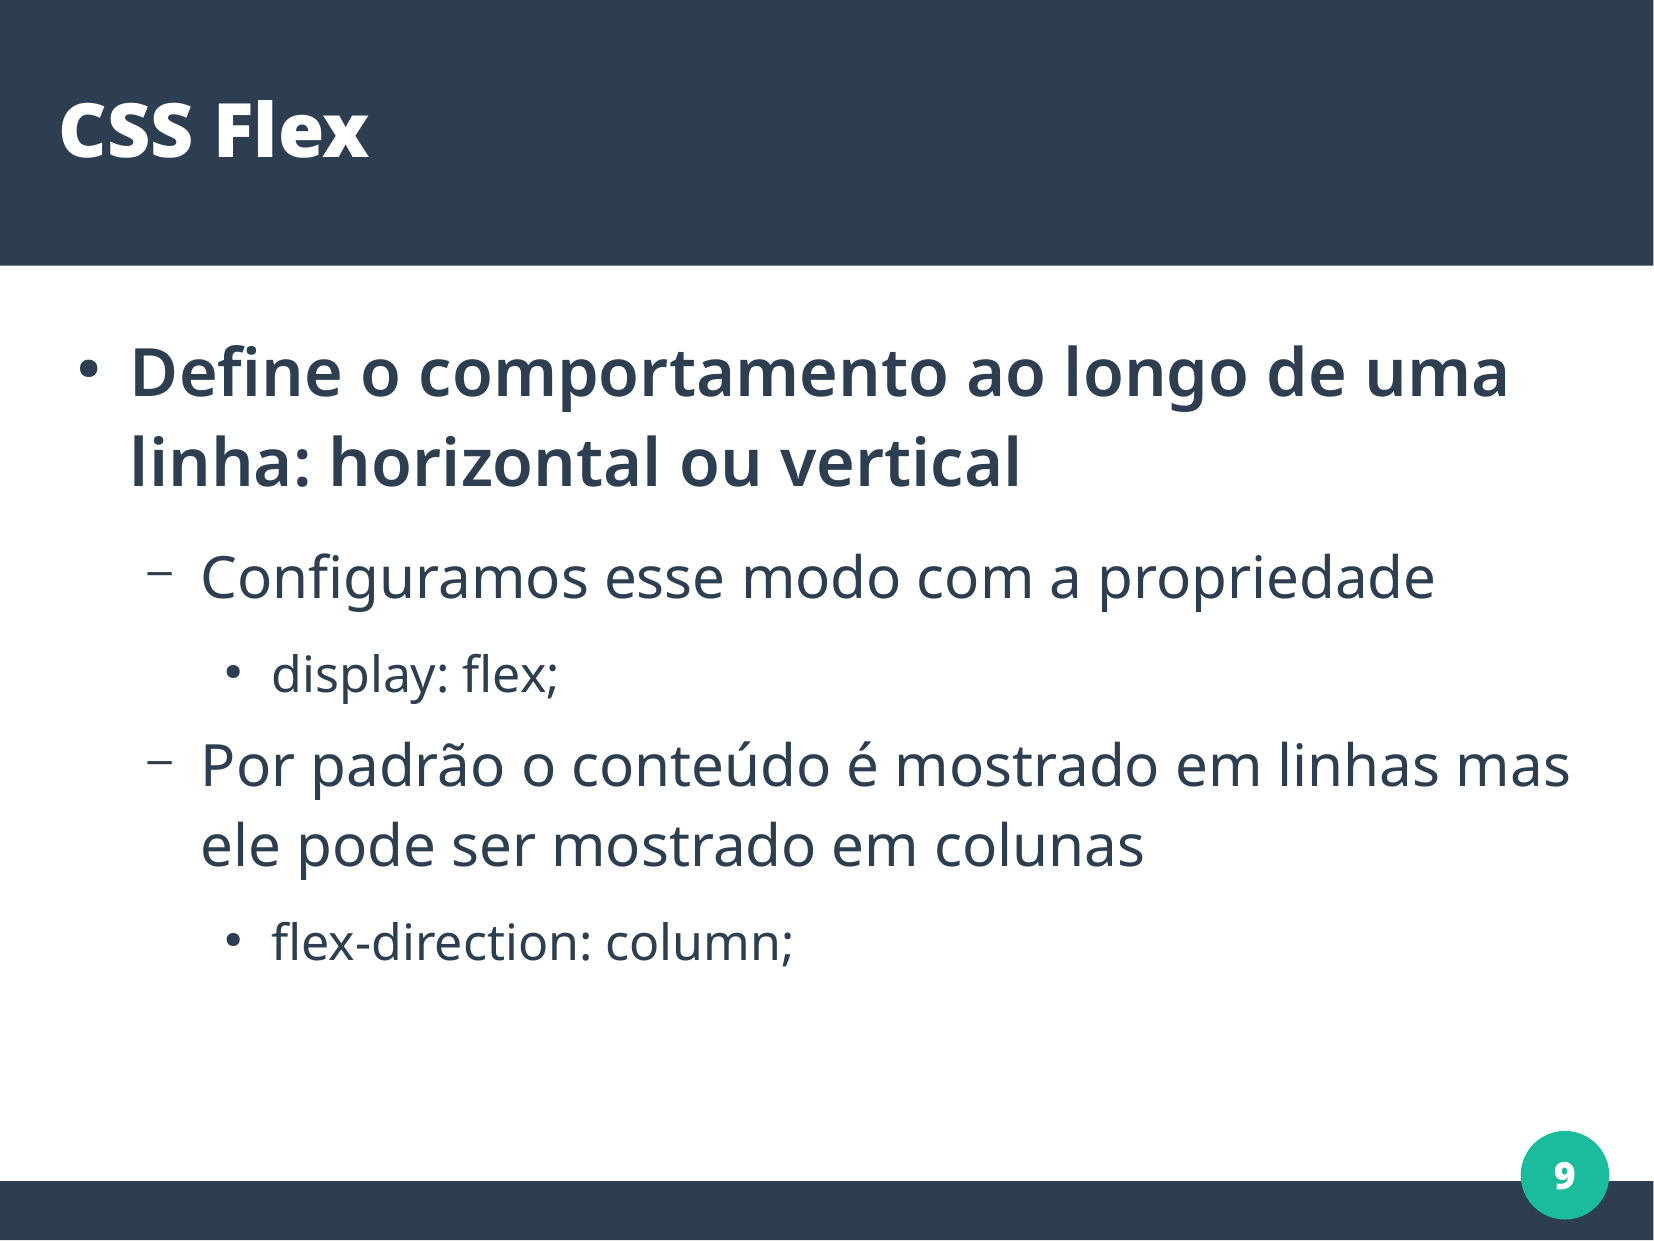

# CSS Flex
Define o comportamento ao longo de uma linha: horizontal ou vertical
Configuramos esse modo com a propriedade
display: flex;
Por padrão o conteúdo é mostrado em linhas mas ele pode ser mostrado em colunas
flex-direction: column;
9